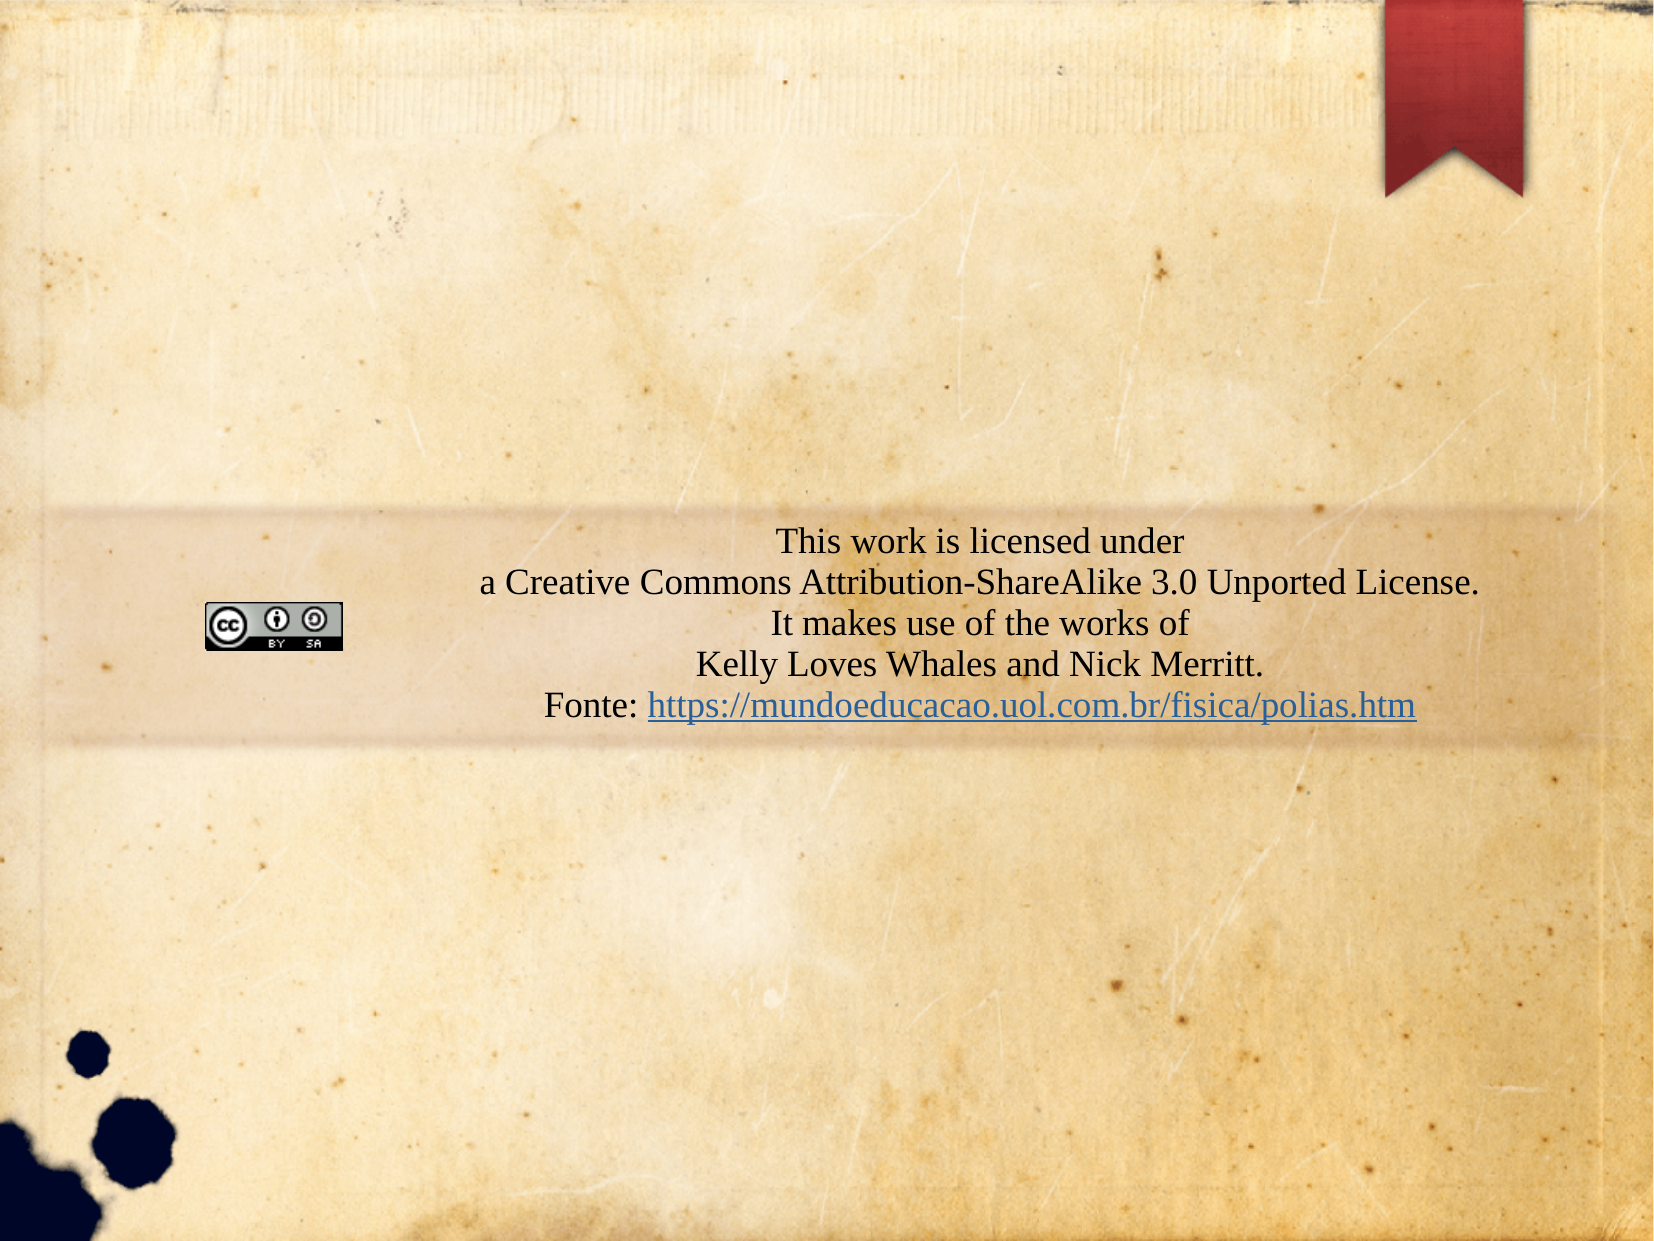

# This work is licensed under a Creative Commons Attribution-ShareAlike 3.0 Unported License. It makes use of the works of Kelly Loves Whales and Nick Merritt. Fonte: https://mundoeducacao.uol.com.br/fisica/polias.htm